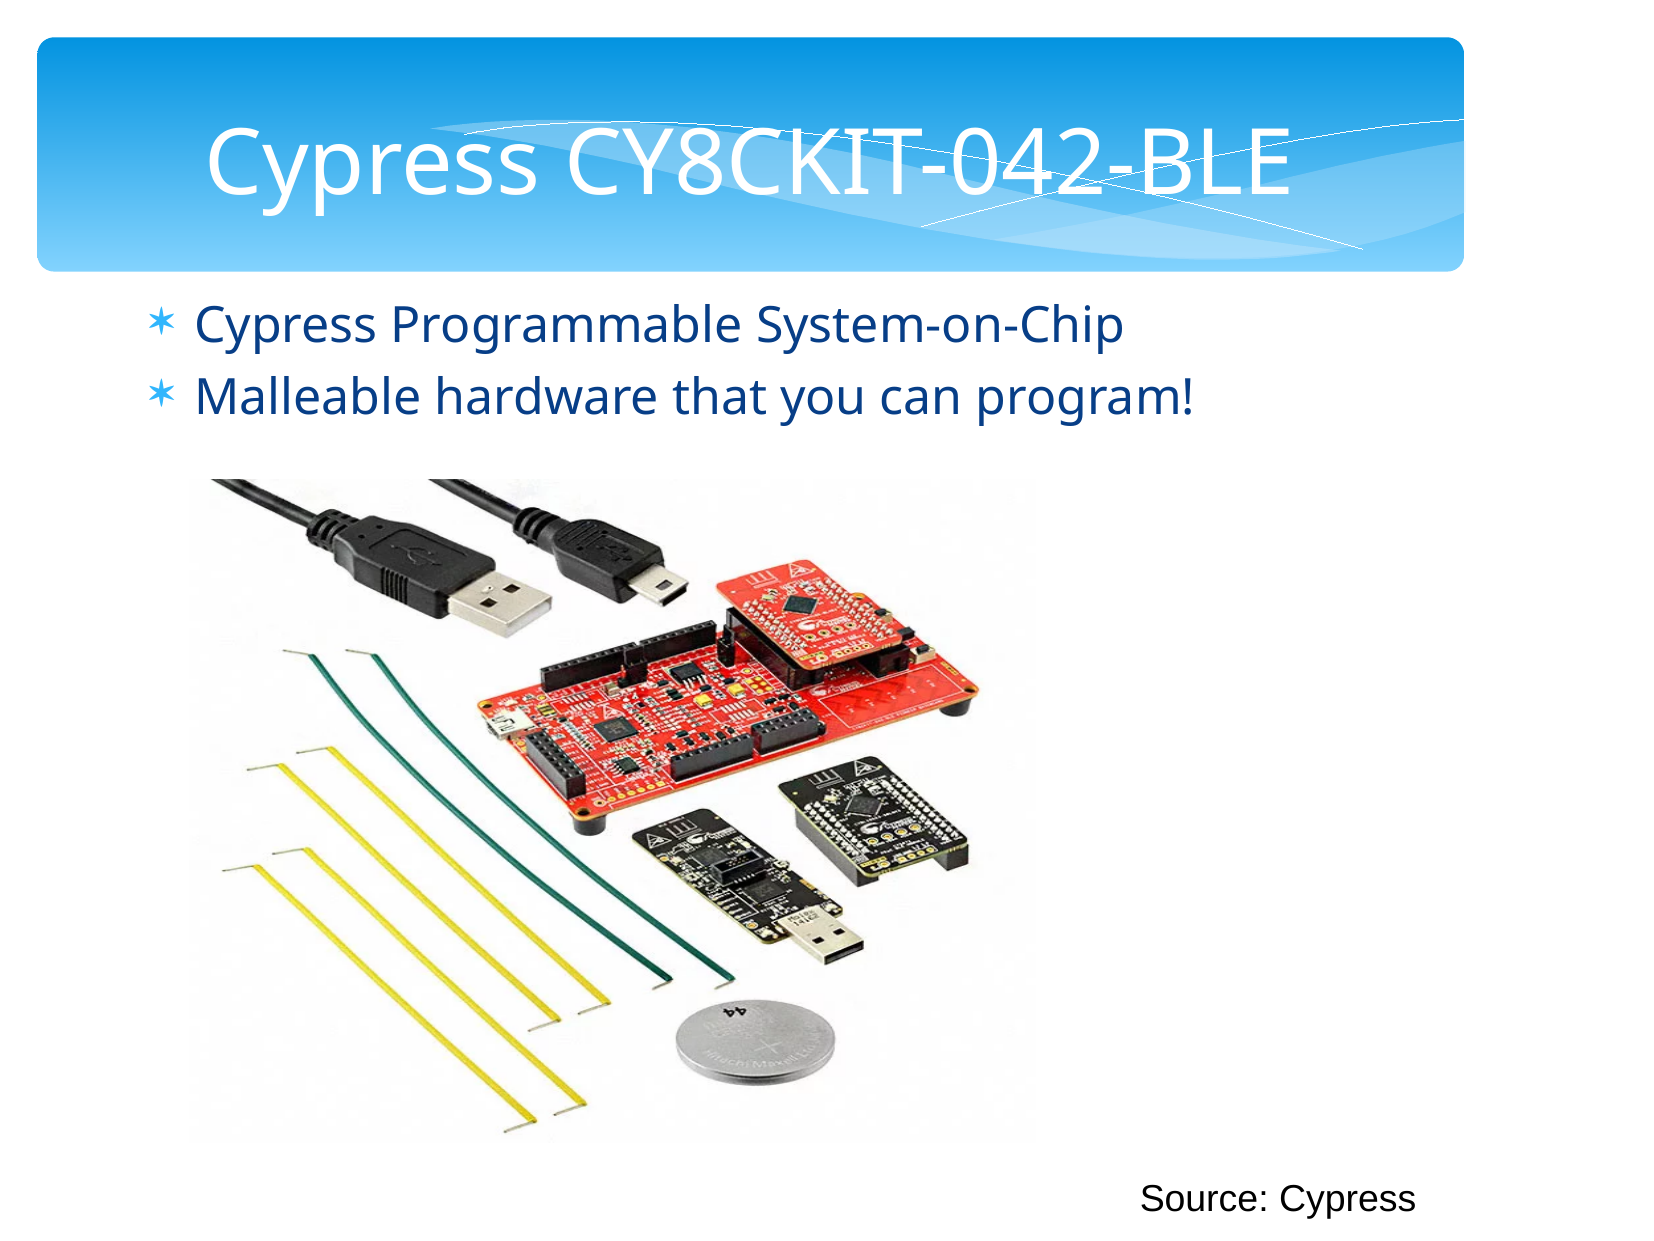

# Cypress CY8CKIT-042-BLE
Cypress Programmable System-on-Chip
Malleable hardware that you can program!
Source: Cypress